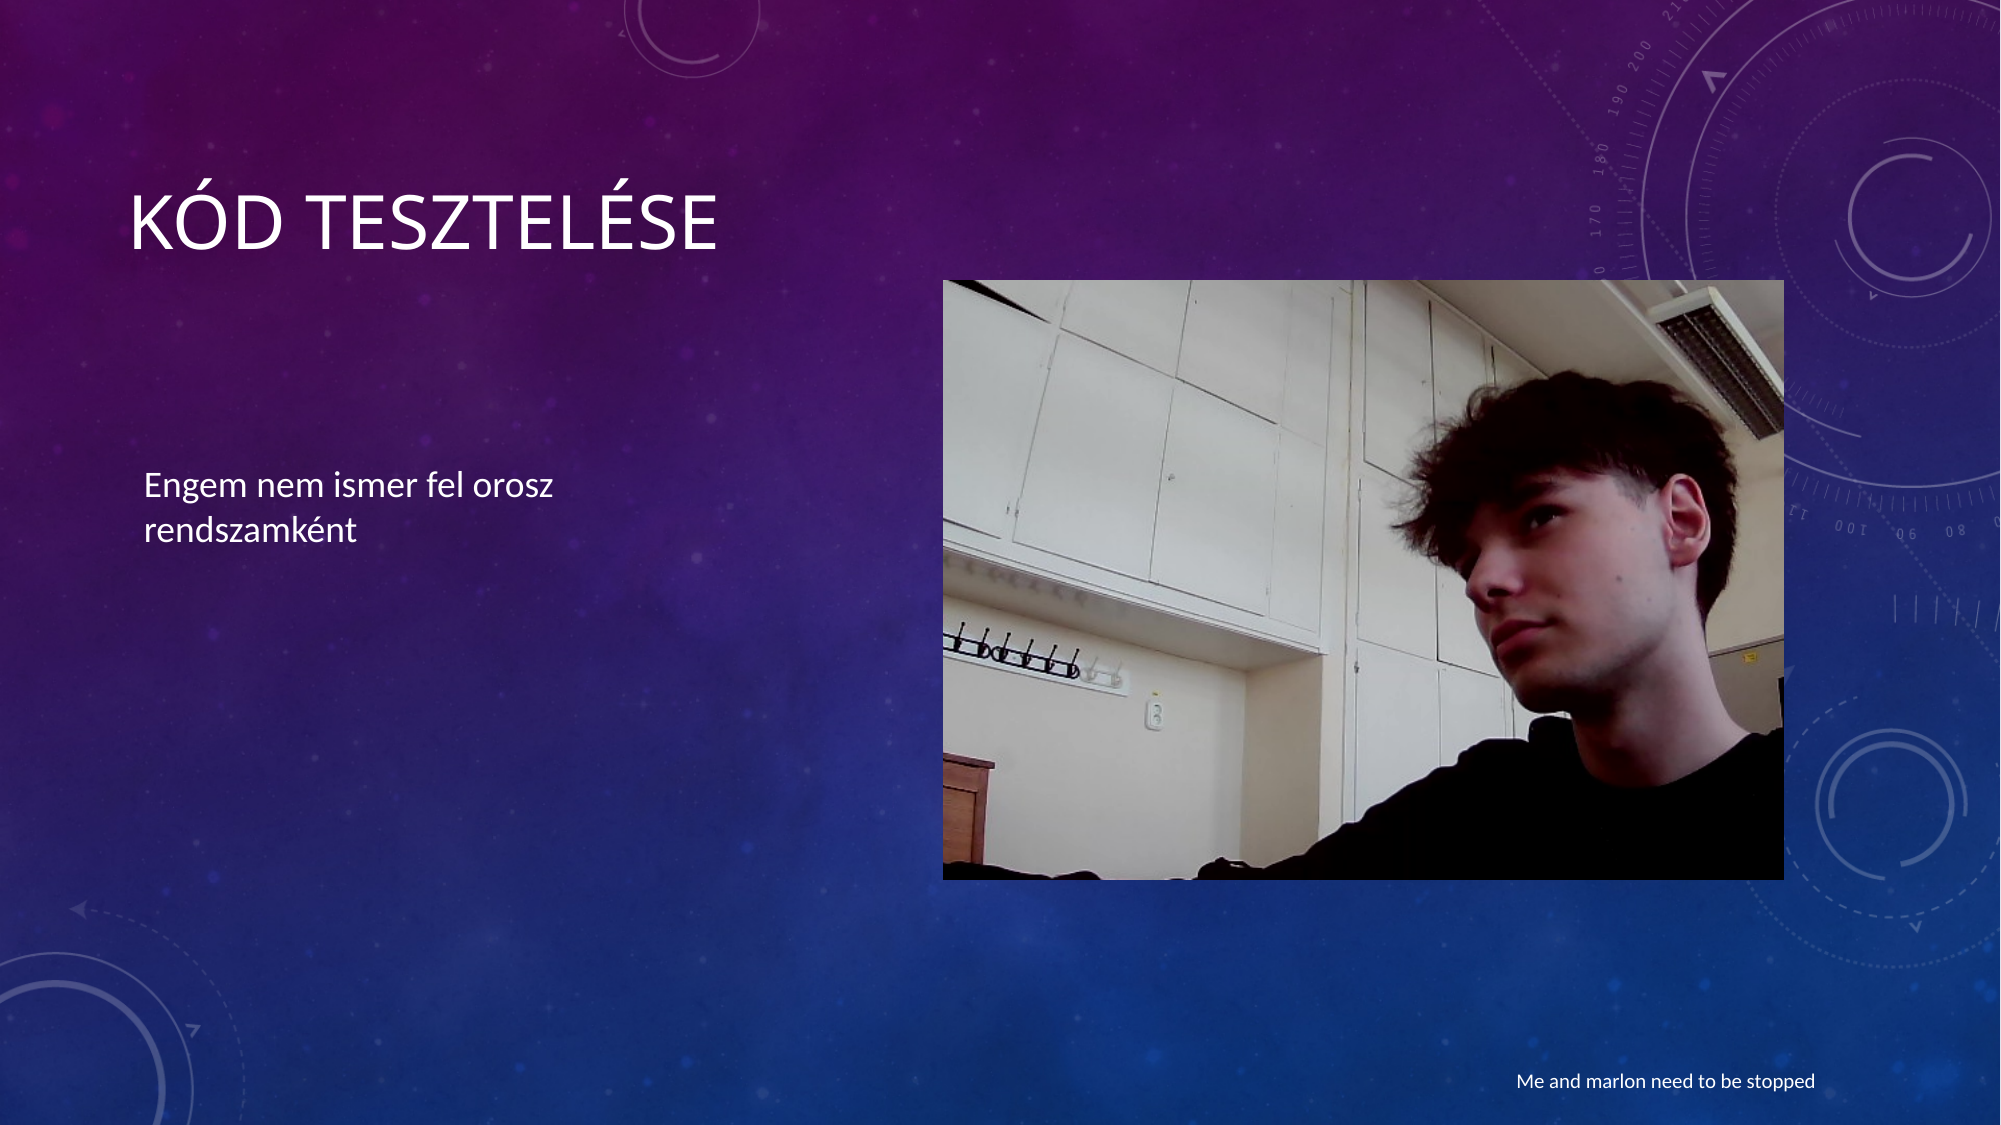

# Kód tesztelése
Engem nem ismer fel orosz rendszamként
Me and marlon need to be stopped